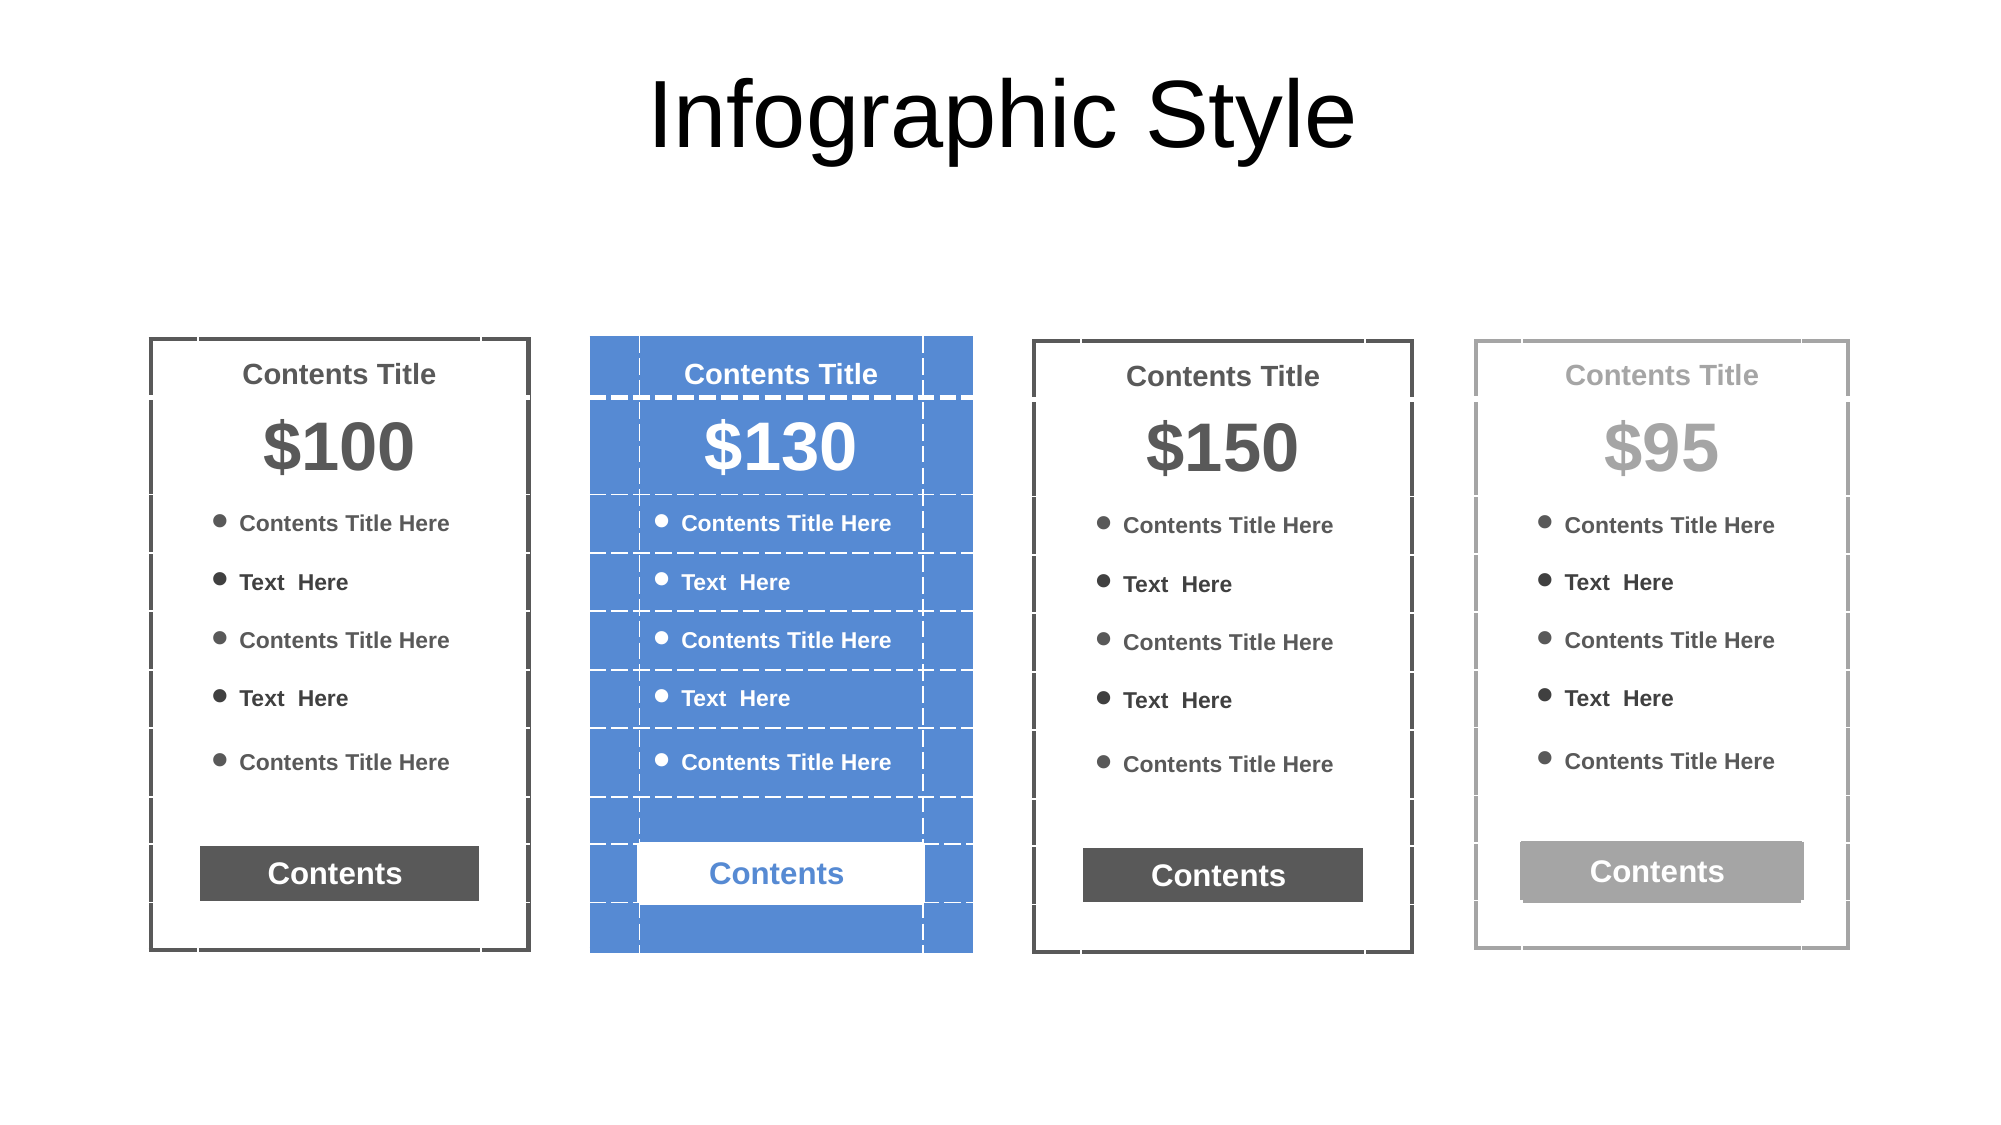

# Infographic Style
| | Contents Title | |
| --- | --- | --- |
| | $100 | |
| | Contents Title Here | |
| | Text Here | |
| | Contents Title Here | |
| | Text Here | |
| | Contents Title Here | |
| | | |
| | Contents | |
| | | |
| | Contents Title | |
| --- | --- | --- |
| | $130 | |
| | Contents Title Here | |
| | Text Here | |
| | Contents Title Here | |
| | Text Here | |
| | Contents Title Here | |
| | | |
| | Contents | |
| | | |
| | Contents Title | |
| --- | --- | --- |
| | $150 | |
| | Contents Title Here | |
| | Text Here | |
| | Contents Title Here | |
| | Text Here | |
| | Contents Title Here | |
| | | |
| | Contents | |
| | | |
| | Contents Title | |
| --- | --- | --- |
| | $95 | |
| | Contents Title Here | |
| | Text Here | |
| | Contents Title Here | |
| | Text Here | |
| | Contents Title Here | |
| | | |
| | Contents | |
| | | |